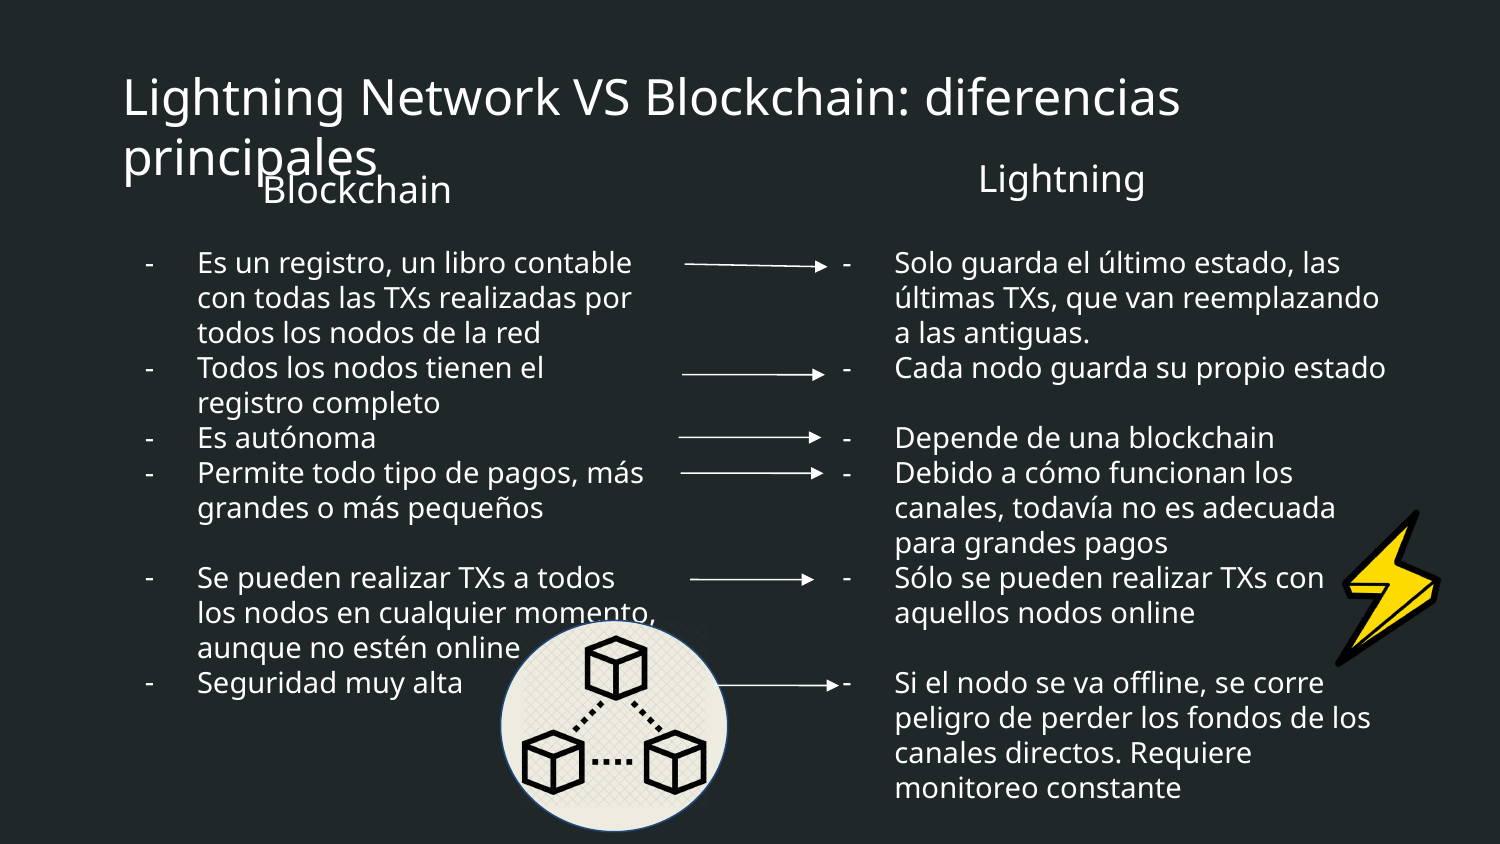

Lightning Network VS Blockchain: diferencias principales
Lightning
Blockchain
Es un registro, un libro contable con todas las TXs realizadas por todos los nodos de la red
Todos los nodos tienen el registro completo
Es autónoma
Permite todo tipo de pagos, más grandes o más pequeños
Se pueden realizar TXs a todos los nodos en cualquier momento, aunque no estén online
Seguridad muy alta
Solo guarda el último estado, las últimas TXs, que van reemplazando a las antiguas.
Cada nodo guarda su propio estado
Depende de una blockchain
Debido a cómo funcionan los canales, todavía no es adecuada para grandes pagos
Sólo se pueden realizar TXs con aquellos nodos online
Si el nodo se va offline, se corre peligro de perder los fondos de los canales directos. Requiere monitoreo constante